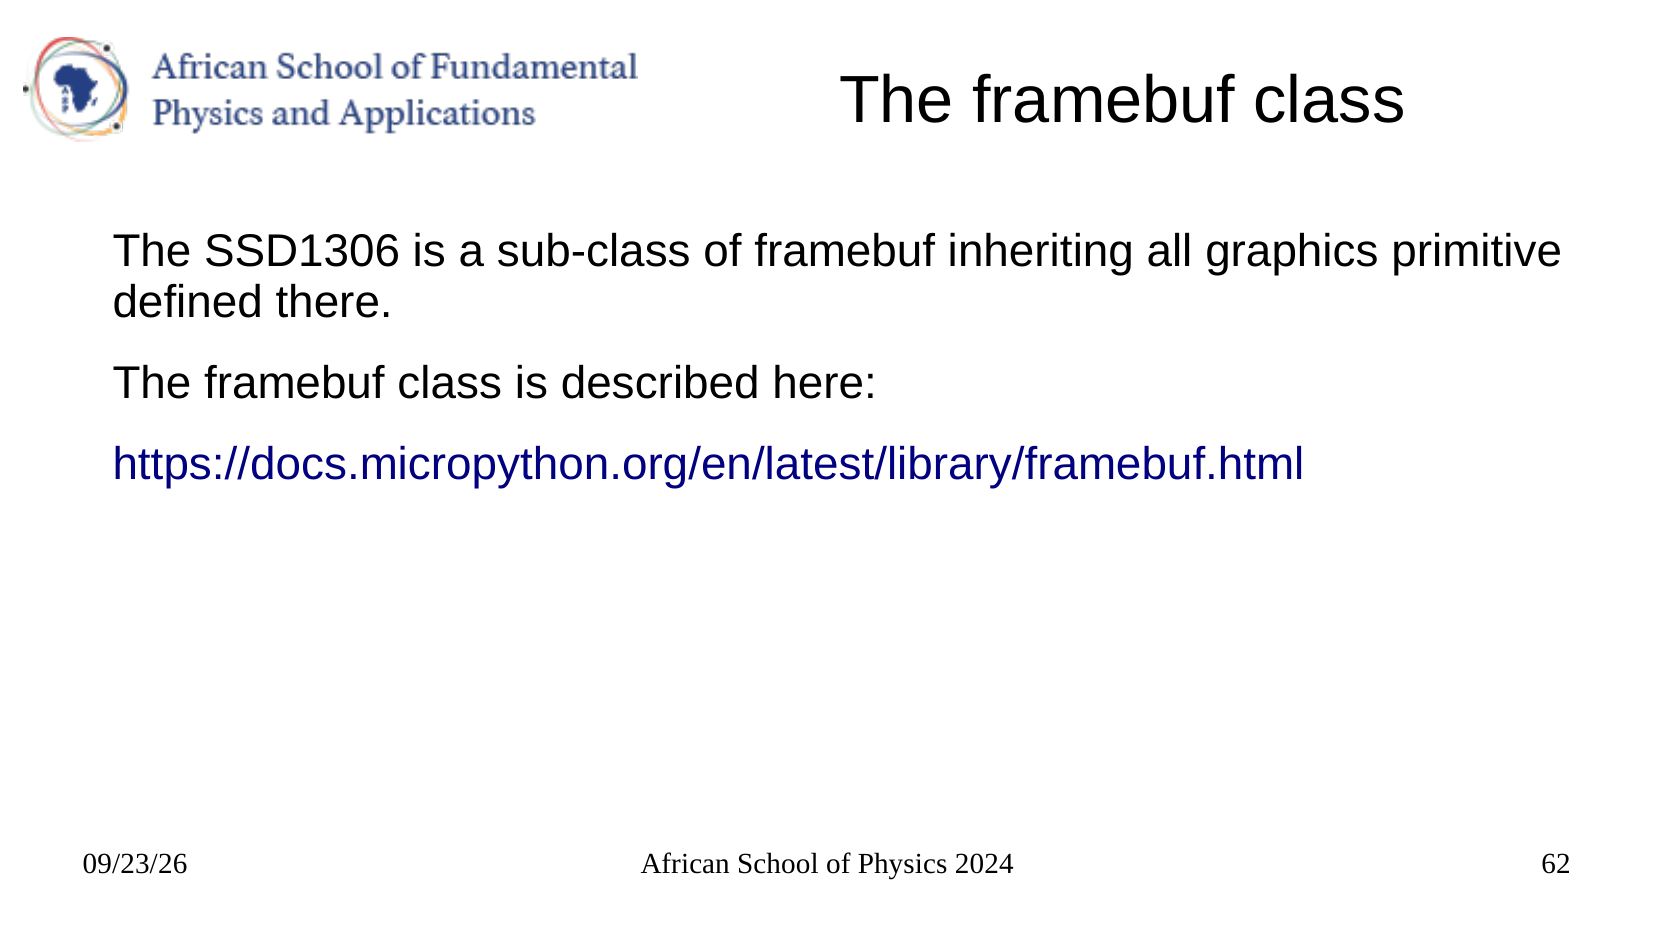

# The framebuf class
The SSD1306 is a sub-class of framebuf inheriting all graphics primitive defined there.
The framebuf class is described here:
https://docs.micropython.org/en/latest/library/framebuf.html
African School of Physics 2024
62